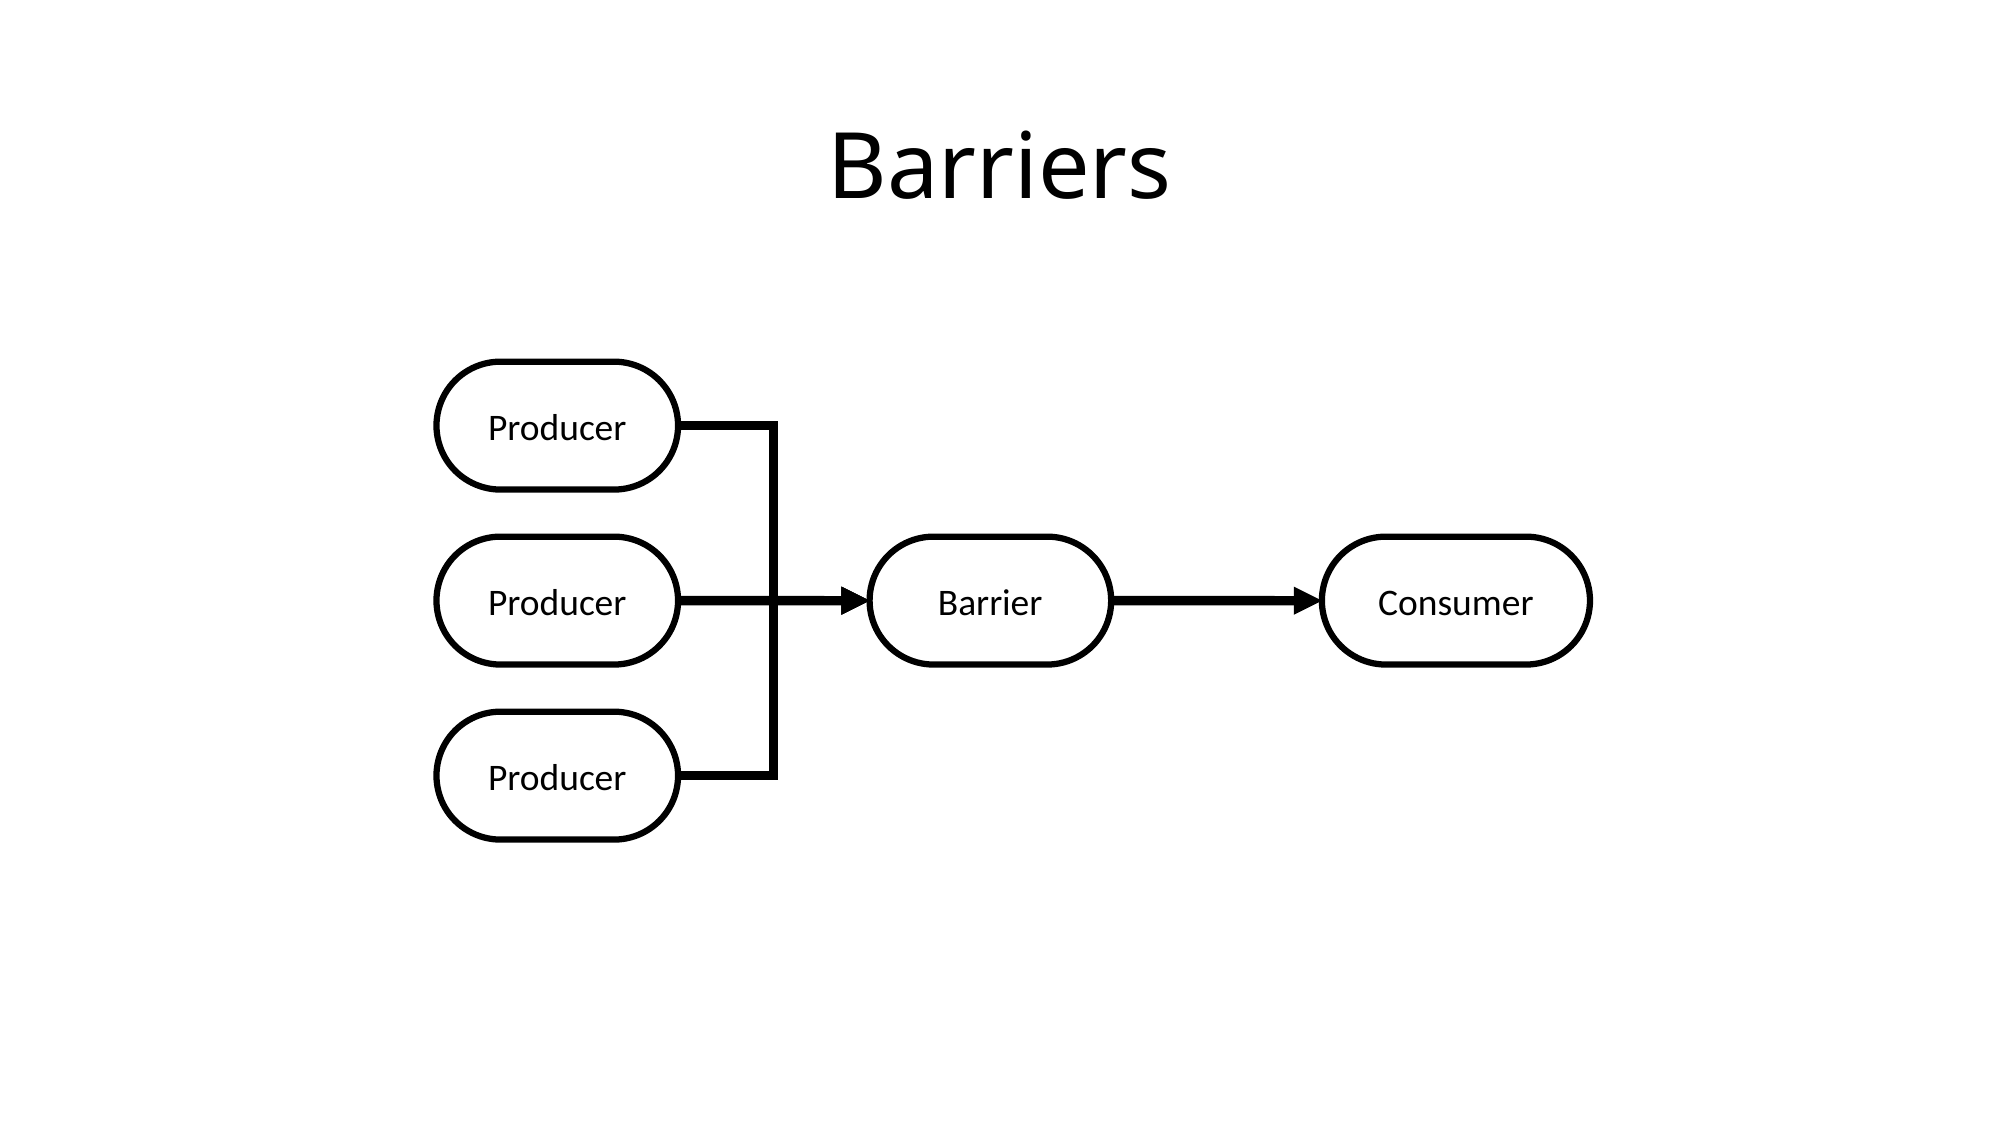

# Barriers
Producer
Producer
Barrier
Consumer
Producer